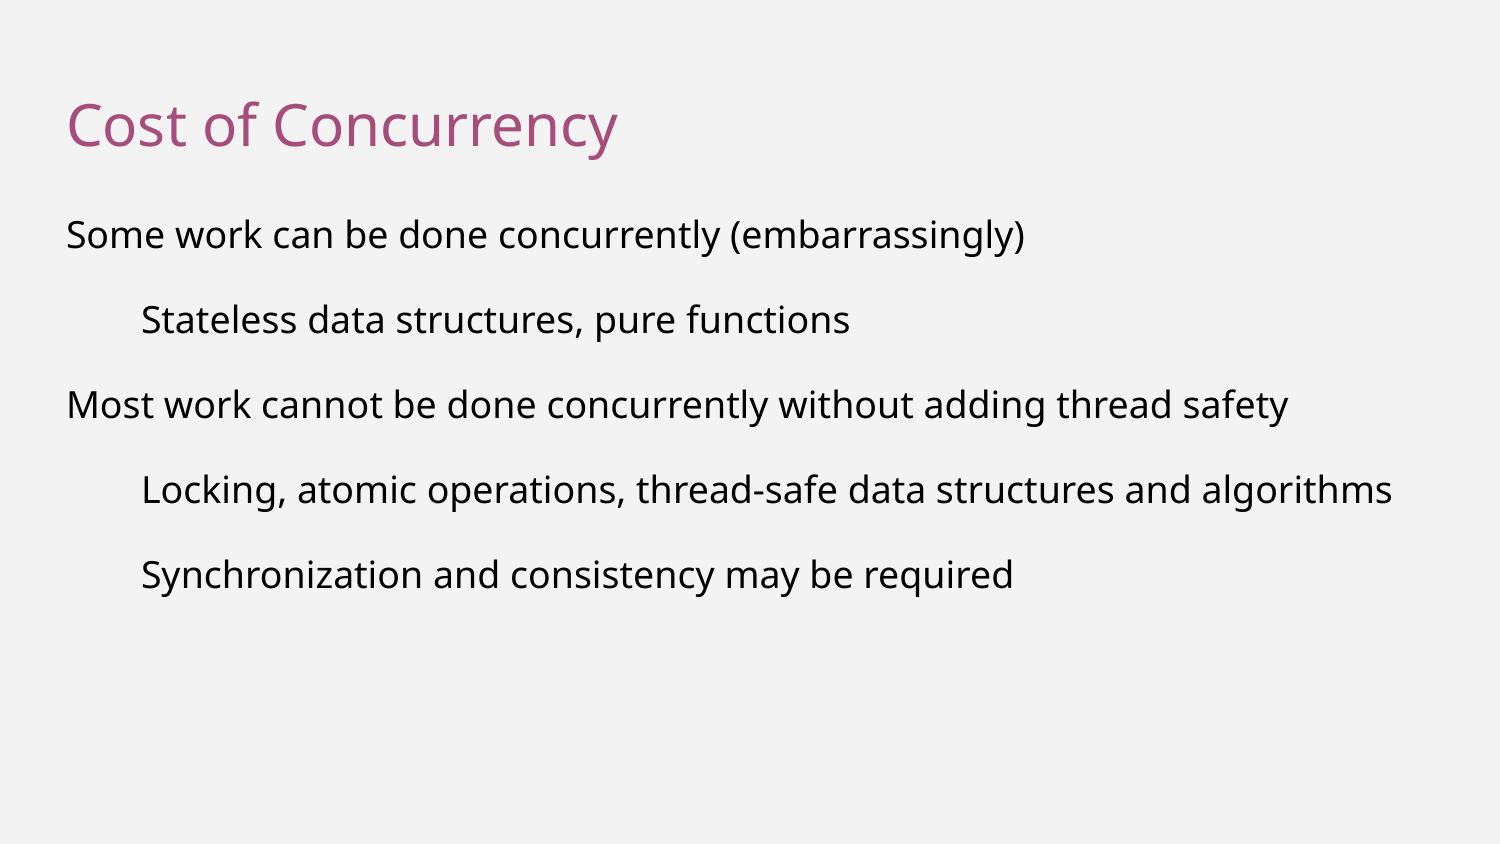

# Cost of Concurrency
Some work can be done concurrently (embarrassingly)
	Stateless data structures, pure functions
Most work cannot be done concurrently without adding thread safety
	Locking, atomic operations, thread-safe data structures and algorithms
	Synchronization and consistency may be required